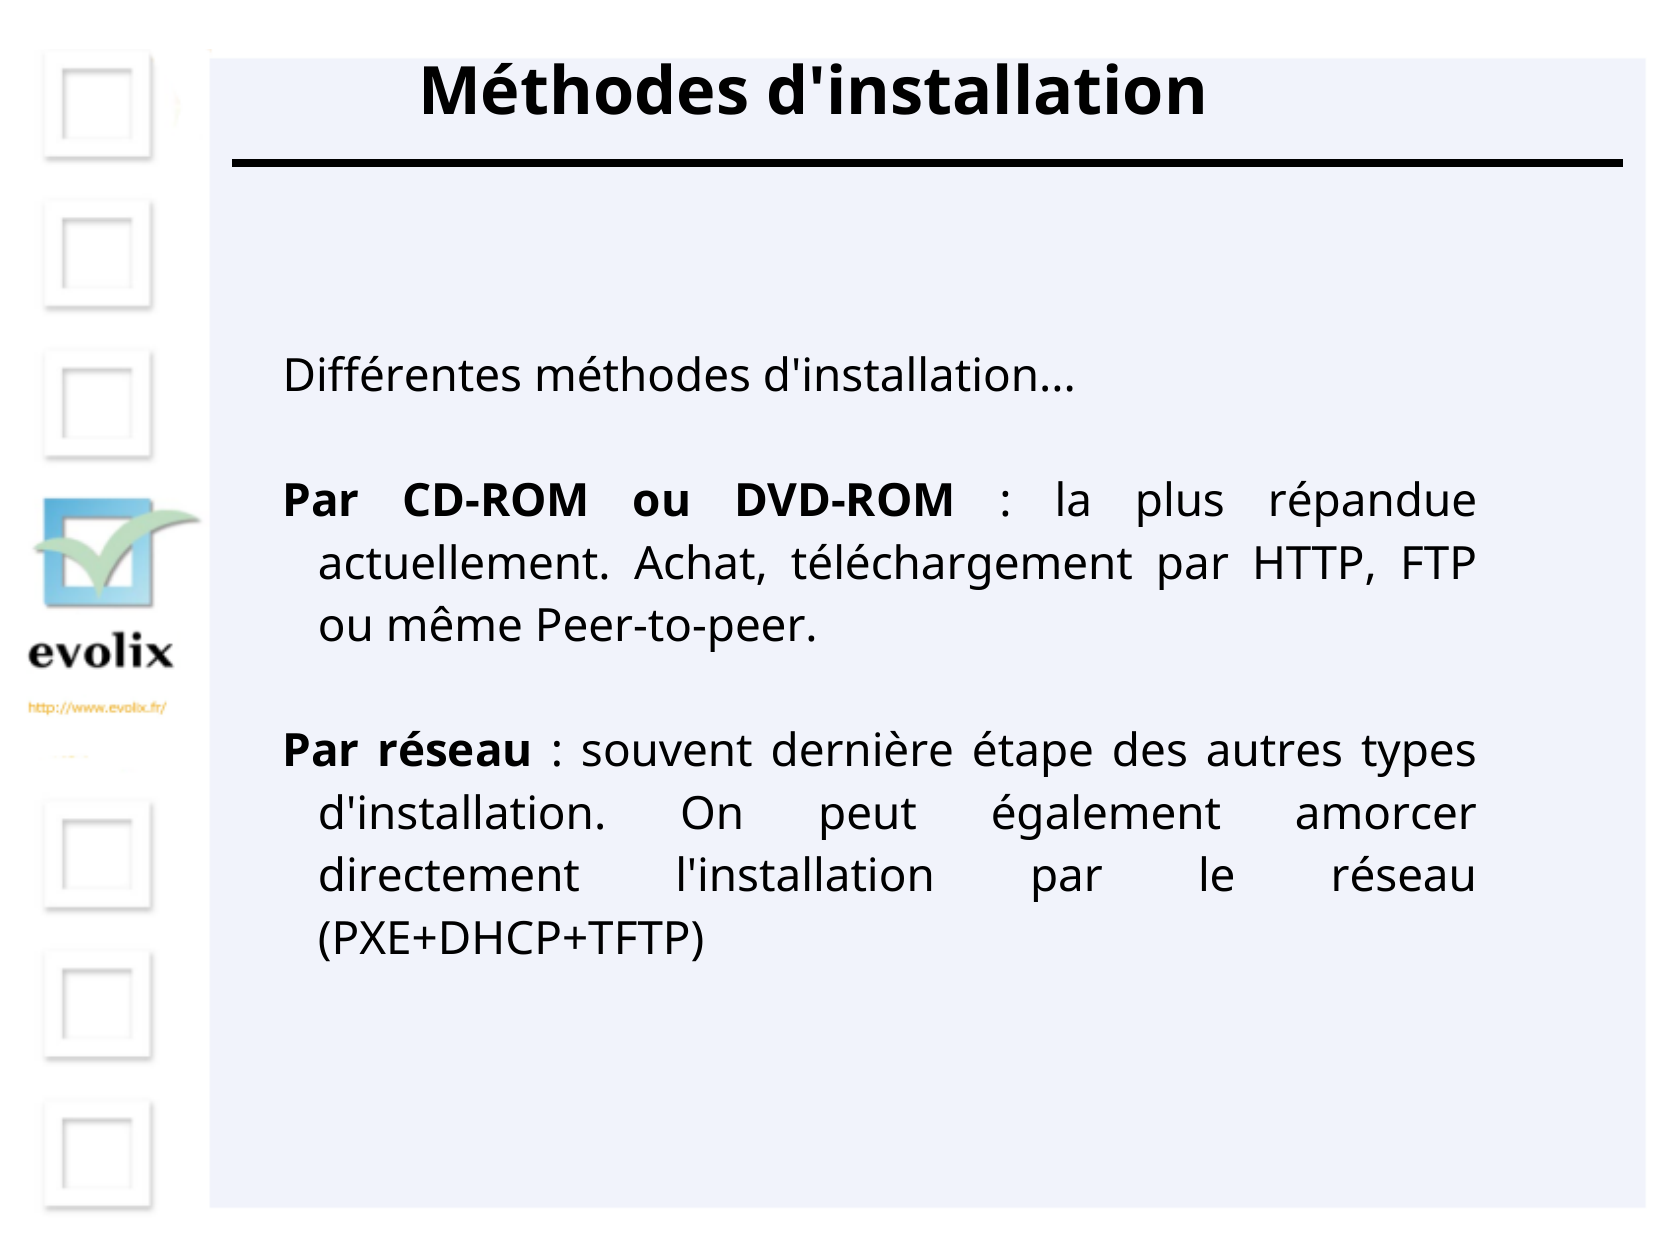

# Méthodes d'installation
Différentes méthodes d'installation...
Par CD-ROM ou DVD-ROM : la plus répandue actuellement. Achat, téléchargement par HTTP, FTP ou même Peer-to-peer.
Par réseau : souvent dernière étape des autres types d'installation. On peut également amorcer directement l'installation par le réseau (PXE+DHCP+TFTP)